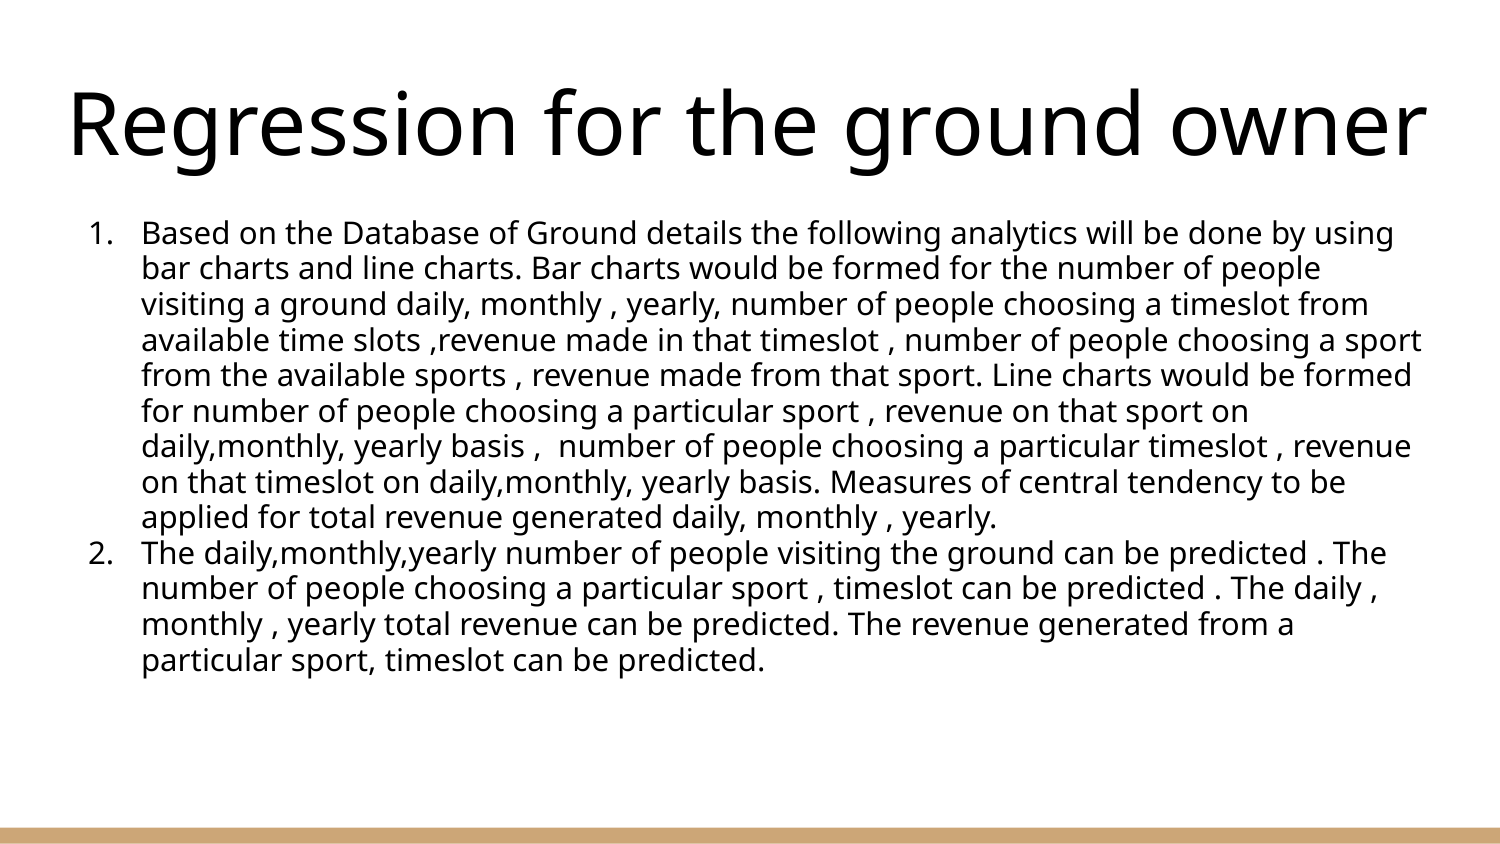

# Regression for the ground owner
Based on the Database of Ground details the following analytics will be done by using bar charts and line charts. Bar charts would be formed for the number of people visiting a ground daily, monthly , yearly, number of people choosing a timeslot from available time slots ,revenue made in that timeslot , number of people choosing a sport from the available sports , revenue made from that sport. Line charts would be formed for number of people choosing a particular sport , revenue on that sport on daily,monthly, yearly basis , number of people choosing a particular timeslot , revenue on that timeslot on daily,monthly, yearly basis. Measures of central tendency to be applied for total revenue generated daily, monthly , yearly.
The daily,monthly,yearly number of people visiting the ground can be predicted . The number of people choosing a particular sport , timeslot can be predicted . The daily , monthly , yearly total revenue can be predicted. The revenue generated from a particular sport, timeslot can be predicted.